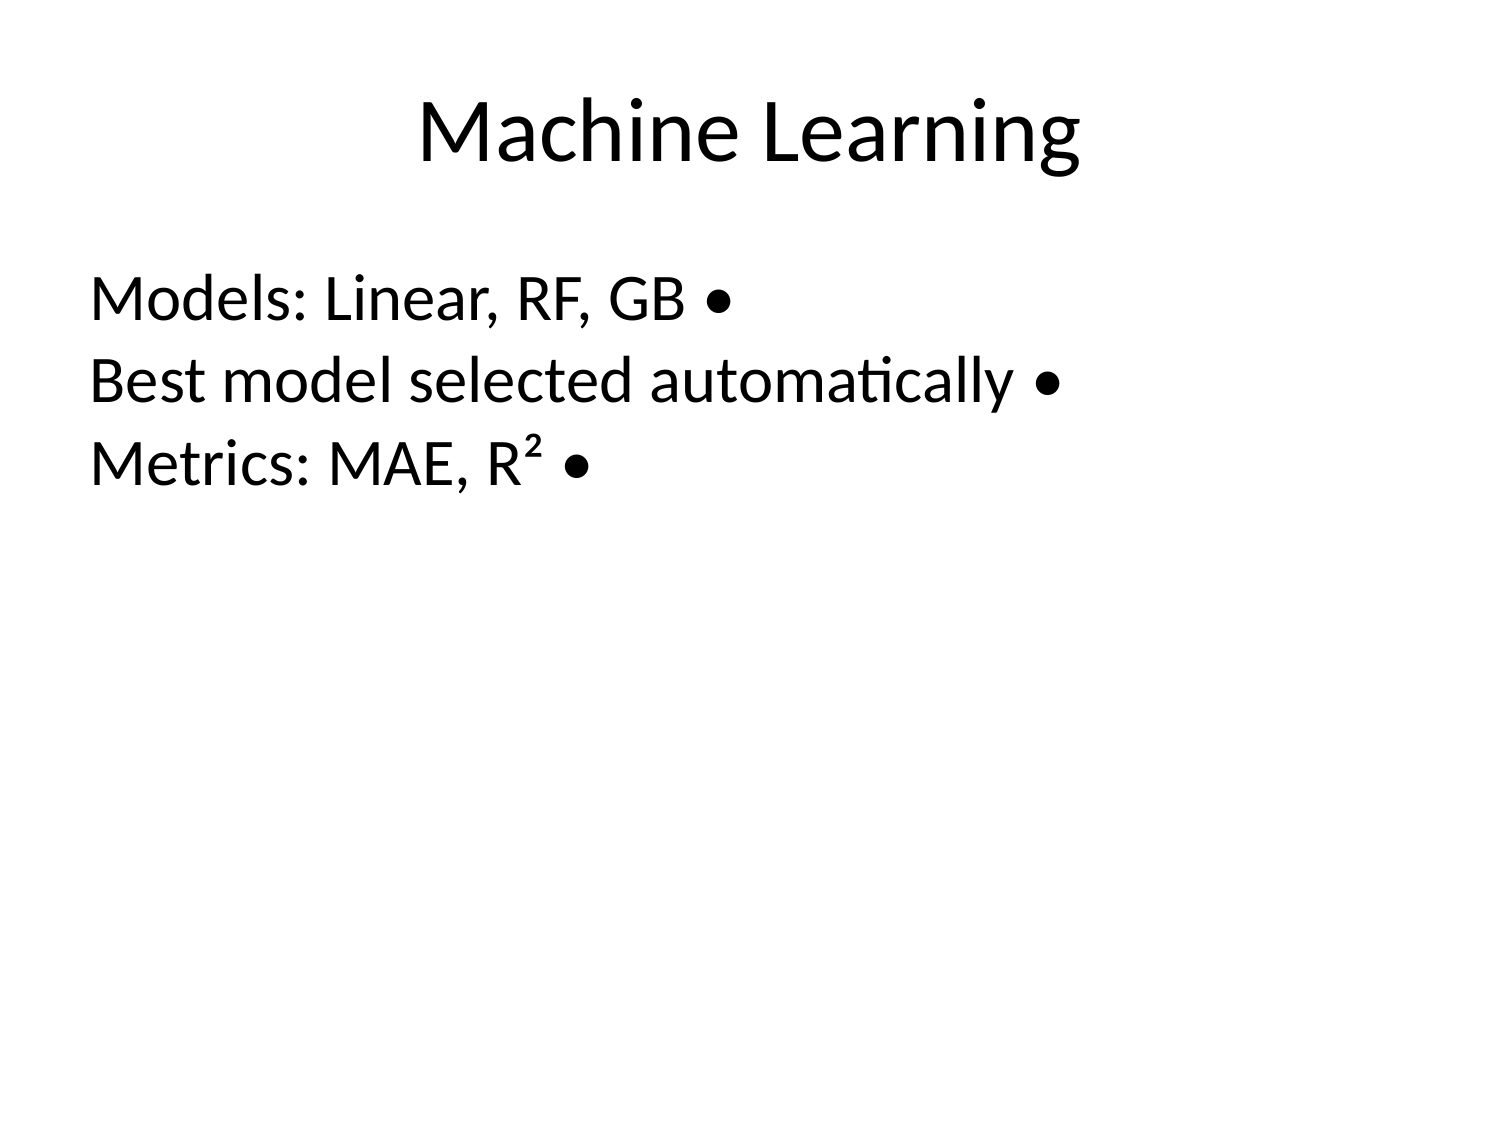

Machine Learning
• Models: Linear, RF, GB
• Best model selected automatically
• Metrics: MAE, R²